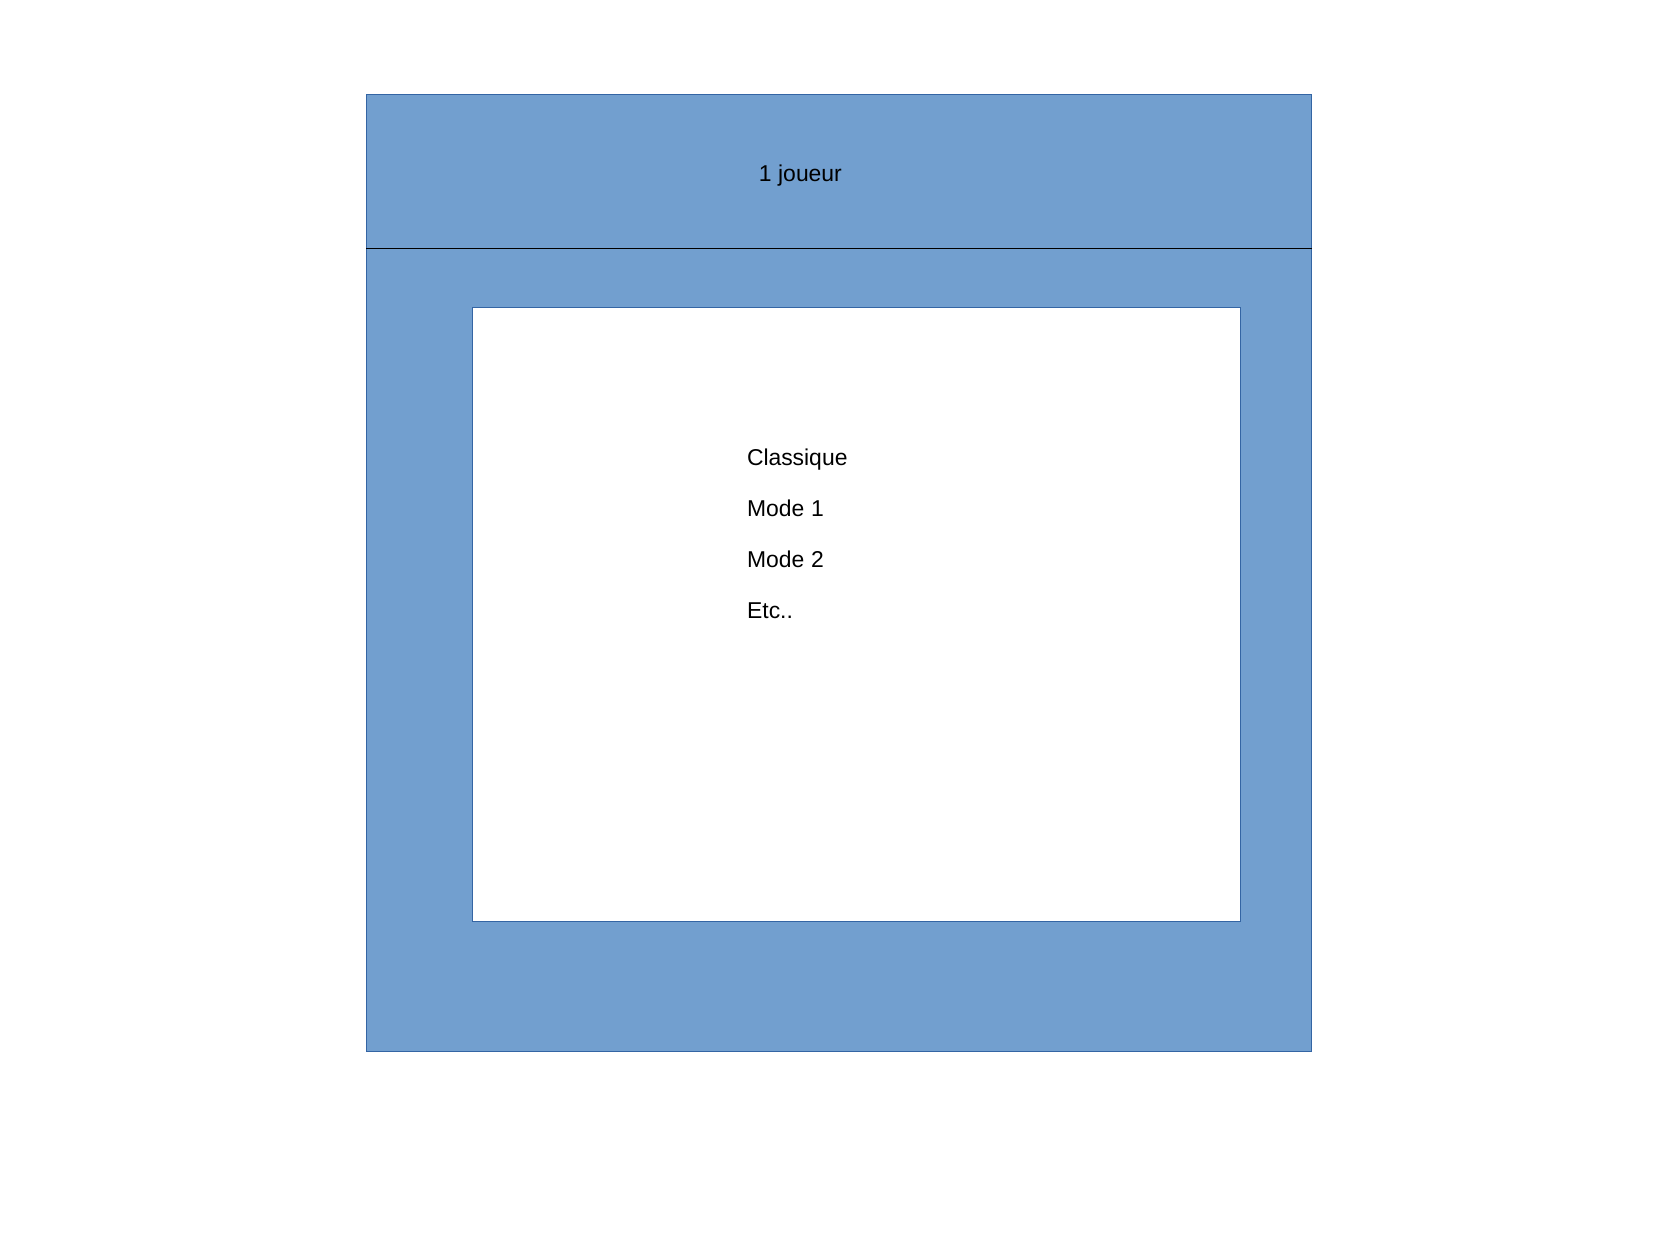

1 joueur
Classique
Mode 1
Mode 2
Etc..